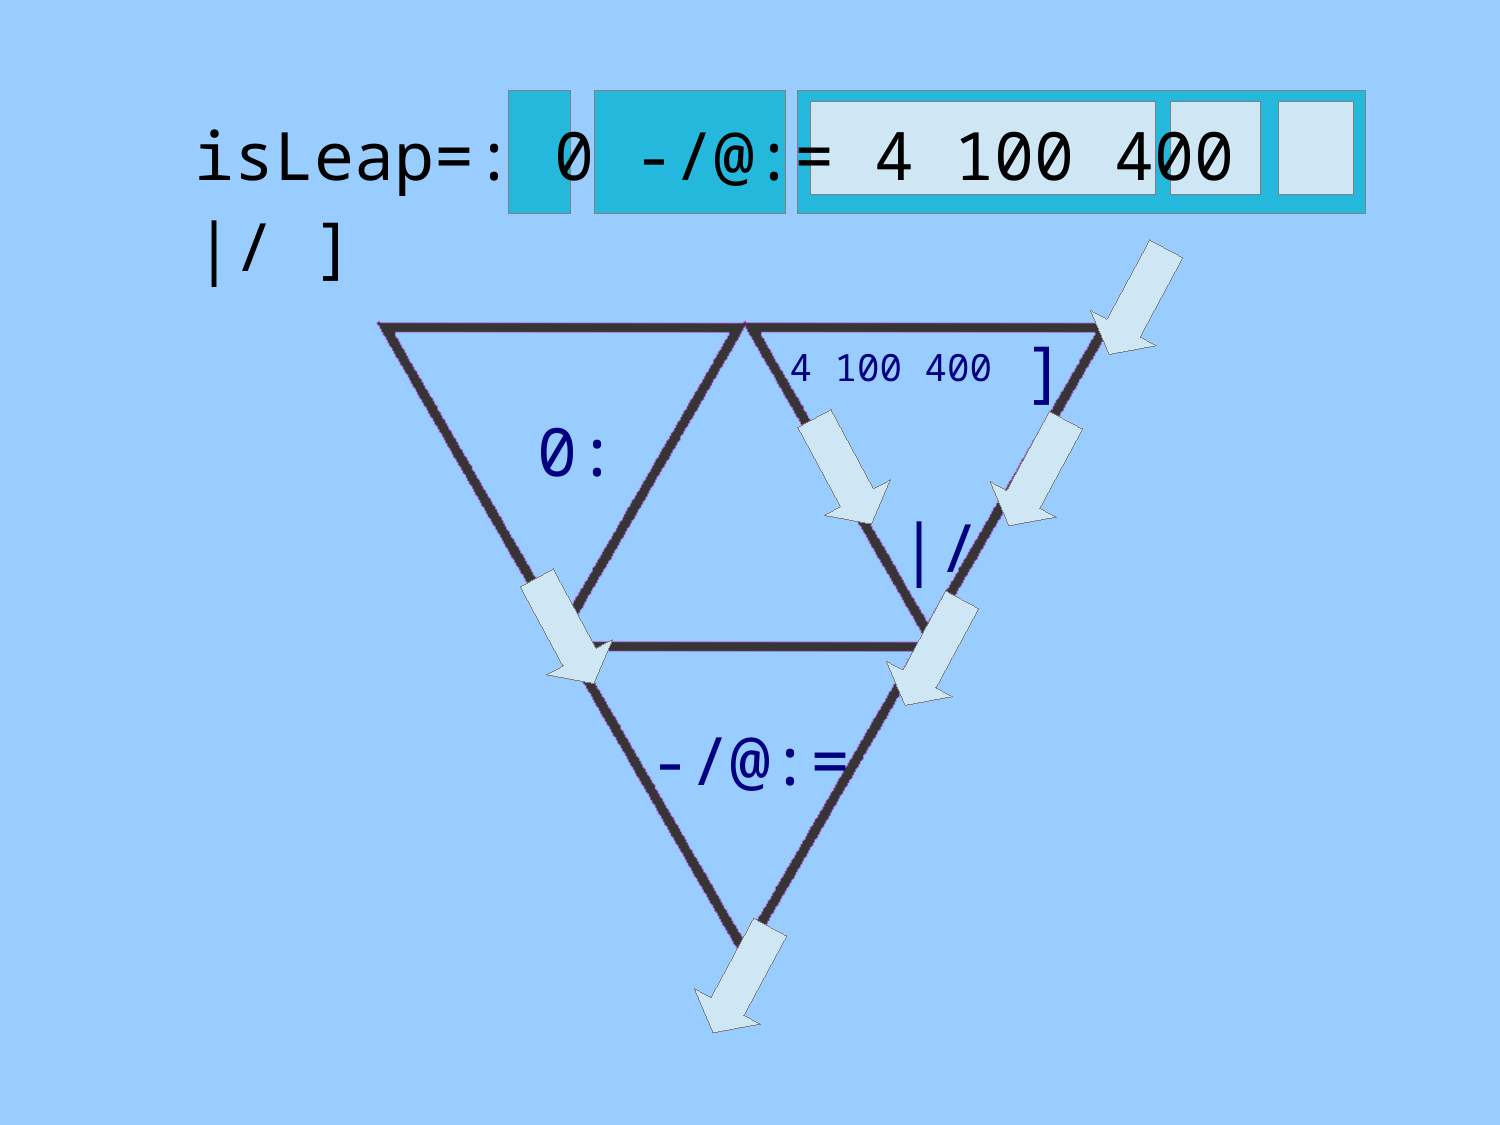

isLeap=: 0 -/@:= 4 100 400 |/ ]
]
4 100 400
0:
|/
-/@:=